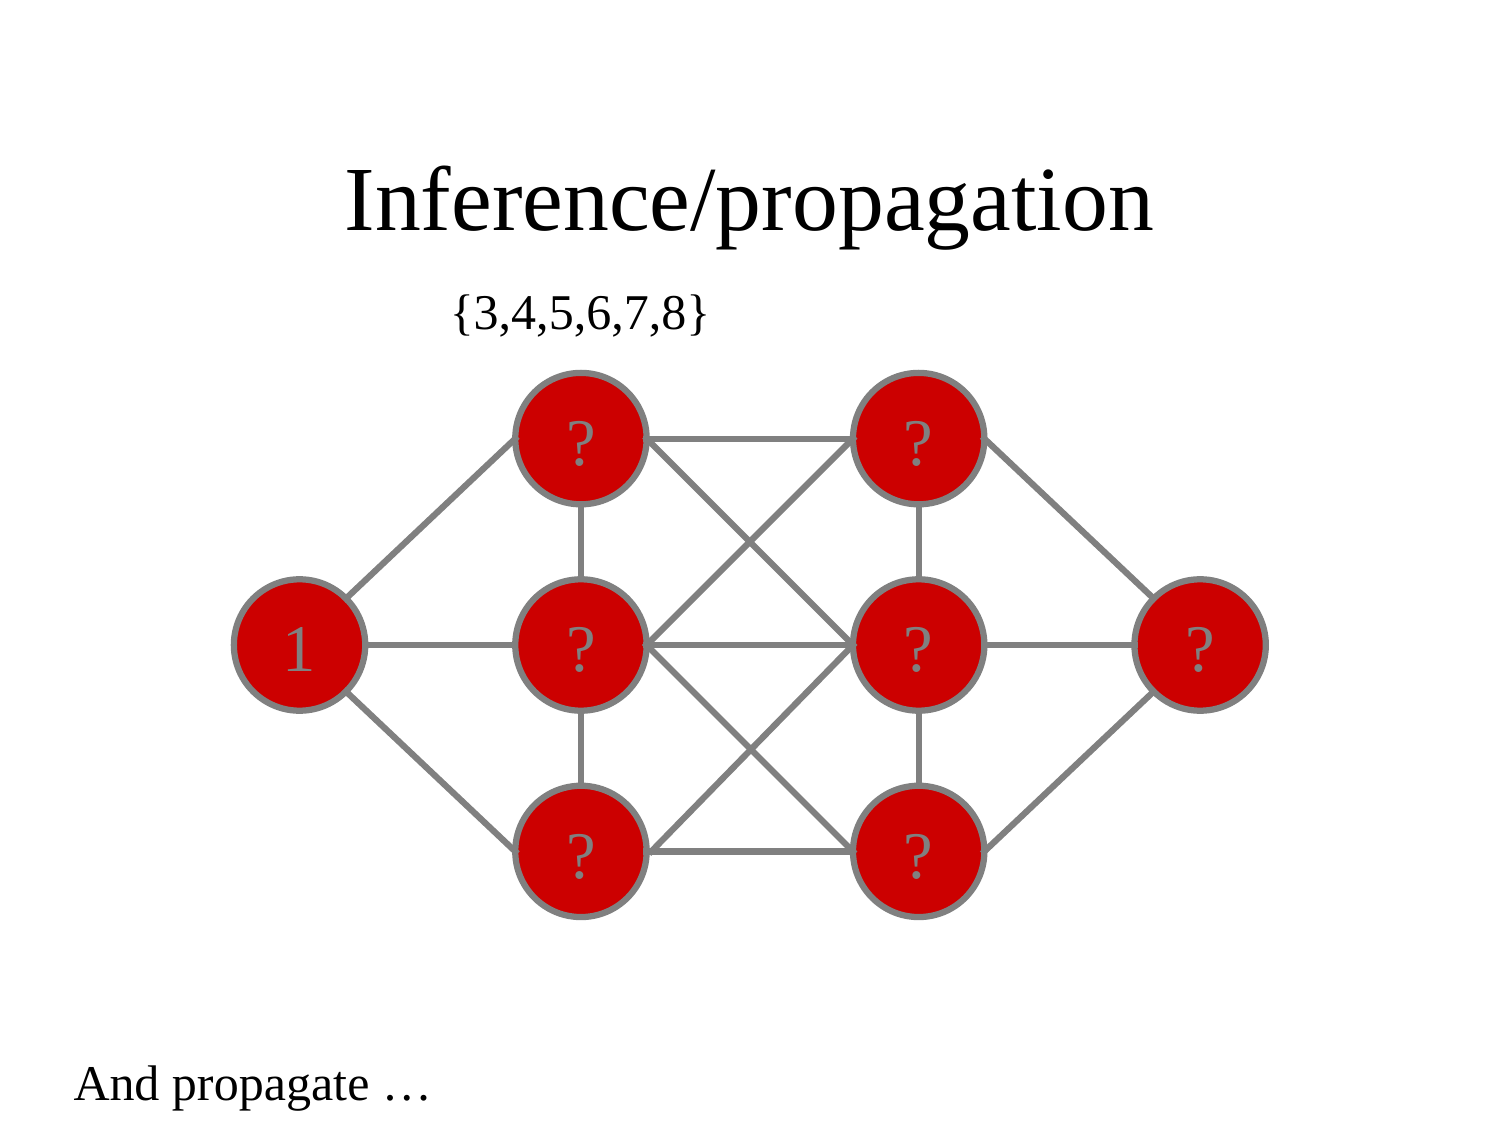

# Inference/propagation
{3,4,5,6,7,8}
?
?
1
?
?
?
?
?
And propagate …